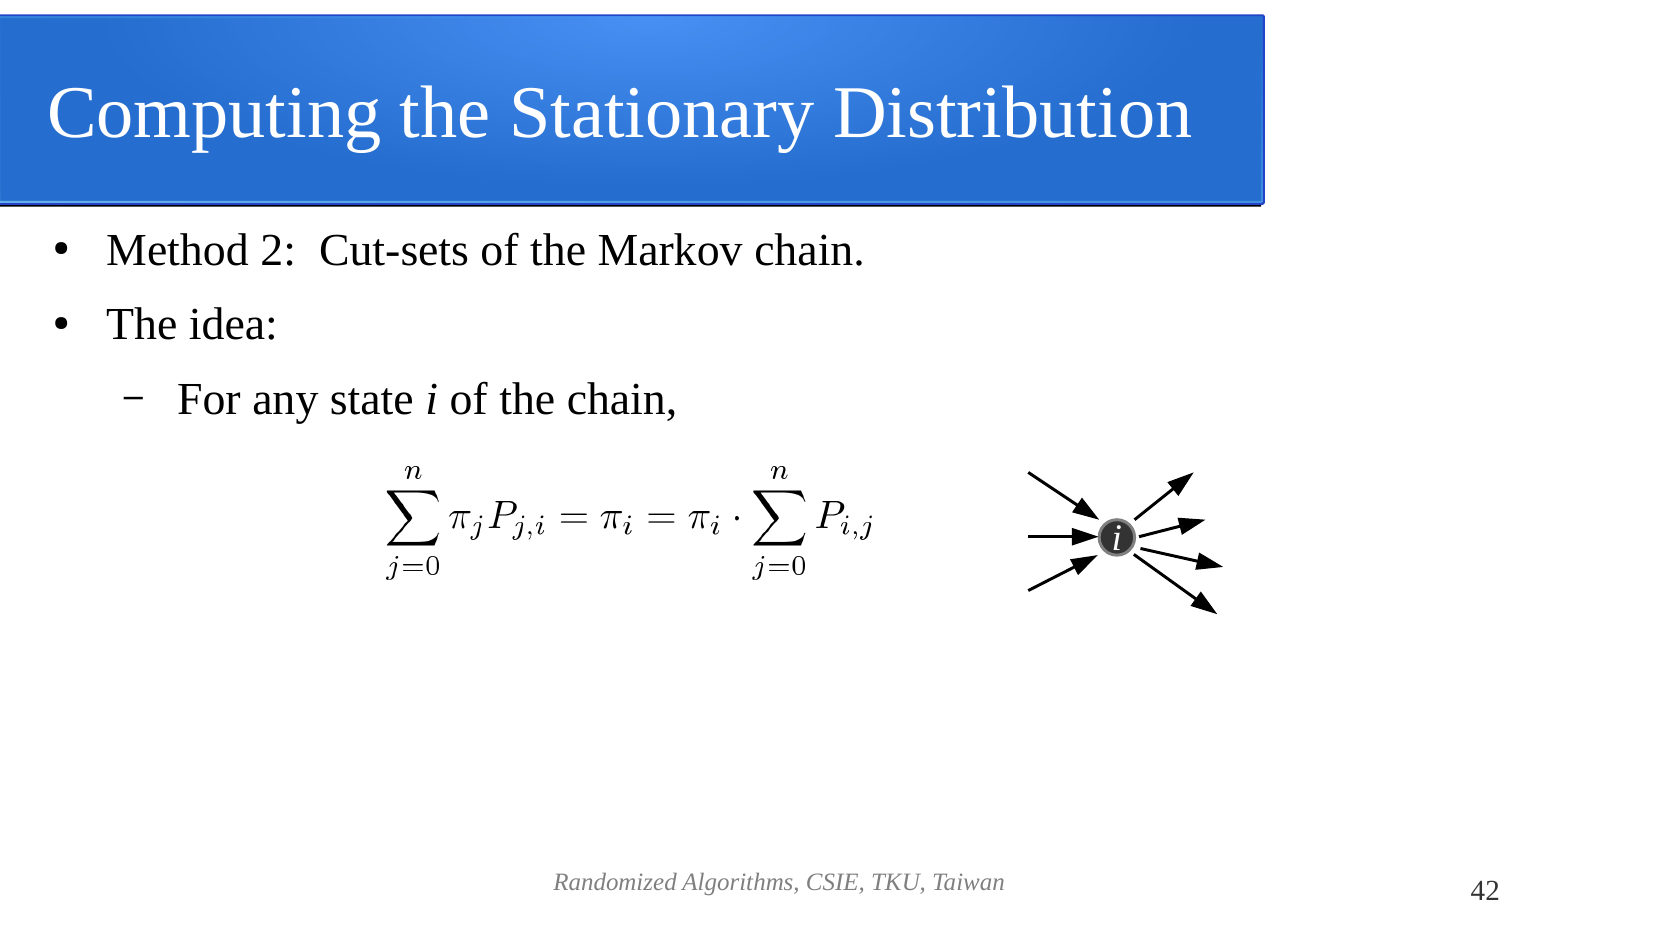

# Computing the Stationary Distribution
Method 2: Cut-sets of the Markov chain.
The idea:
For any state i of the chain,
i
Randomized Algorithms, CSIE, TKU, Taiwan
42